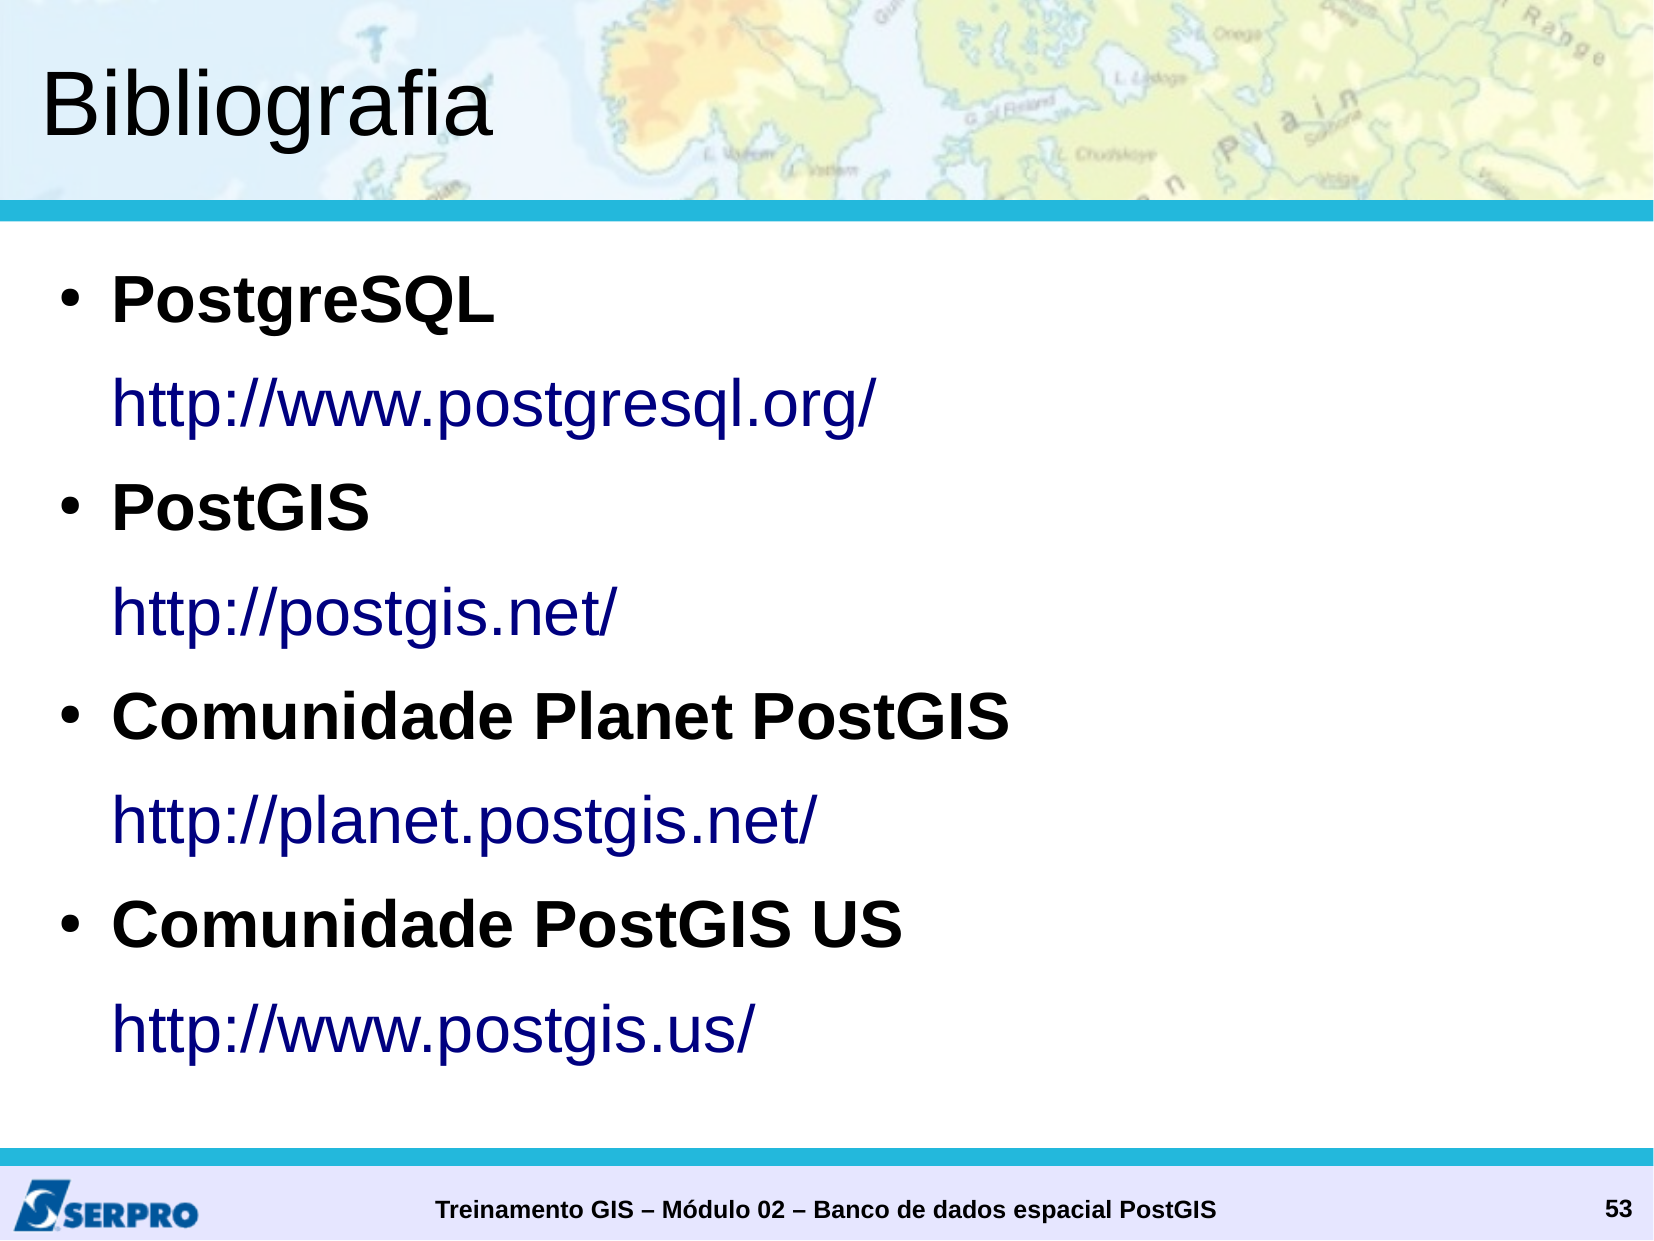

# Bibliografia
PostgreSQL
http://www.postgresql.org/
PostGIS
http://postgis.net/
Comunidade Planet PostGIS
http://planet.postgis.net/
Comunidade PostGIS US
http://www.postgis.us/
53
Treinamento GIS – Módulo 02 – Banco de dados espacial PostGIS